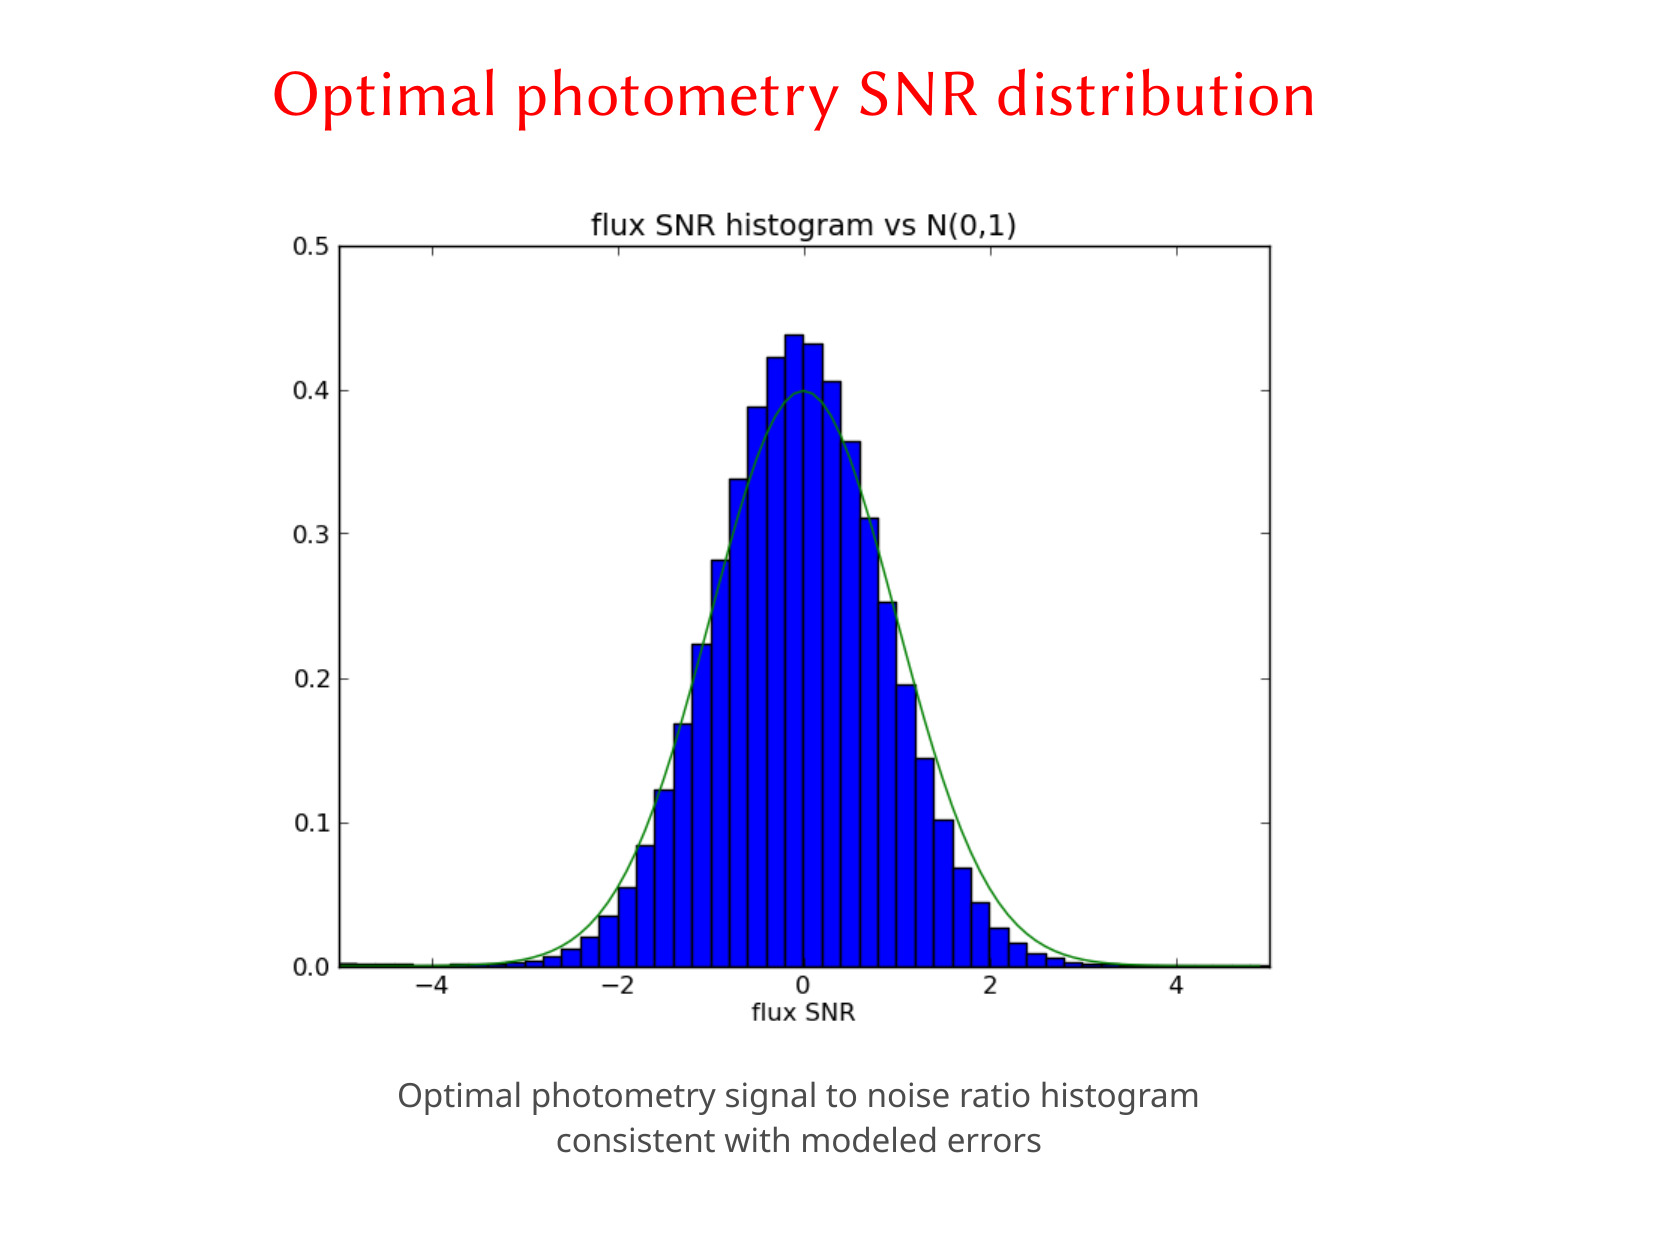

Optimal photometry SNR distribution
Optimal photometry signal to noise ratio histogram consistent with modeled errors